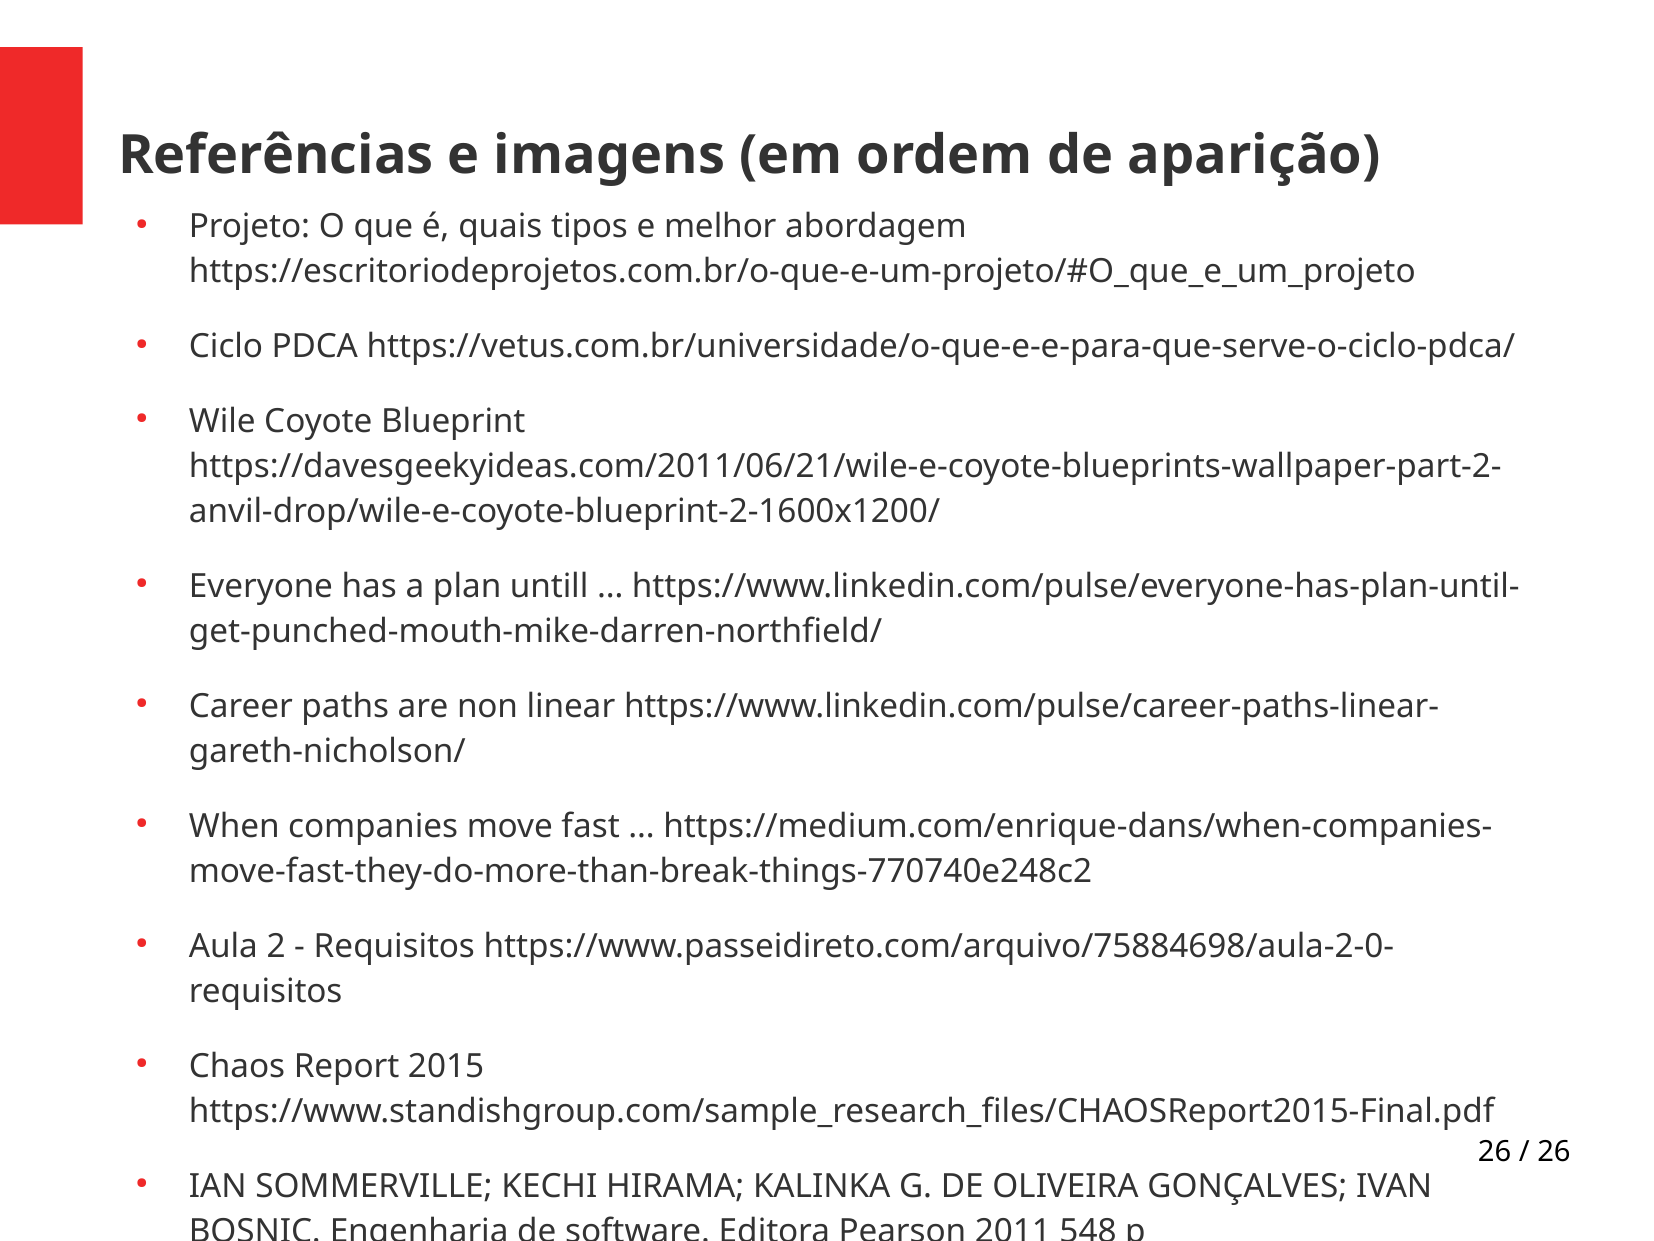

# Referências e imagens (em ordem de aparição)
Projeto: O que é, quais tipos e melhor abordagem https://escritoriodeprojetos.com.br/o-que-e-um-projeto/#O_que_e_um_projeto
Ciclo PDCA https://vetus.com.br/universidade/o-que-e-e-para-que-serve-o-ciclo-pdca/
Wile Coyote Blueprint
https://davesgeekyideas.com/2011/06/21/wile-e-coyote-blueprints-wallpaper-part-2-anvil-drop/wile-e-coyote-blueprint-2-1600x1200/
Everyone has a plan untill … https://www.linkedin.com/pulse/everyone-has-plan-until-get-punched-mouth-mike-darren-northfield/
Career paths are non linear https://www.linkedin.com/pulse/career-paths-linear-gareth-nicholson/
When companies move fast … https://medium.com/enrique-dans/when-companies-move-fast-they-do-more-than-break-things-770740e248c2
Aula 2 - Requisitos https://www.passeidireto.com/arquivo/75884698/aula-2-0-requisitos
Chaos Report 2015 https://www.standishgroup.com/sample_research_files/CHAOSReport2015-Final.pdf
IAN SOMMERVILLE; KECHI HIRAMA; KALINKA G. DE OLIVEIRA GONÇALVES; IVAN BOSNIC. Engenharia de software. Editora Pearson 2011 548 p
26